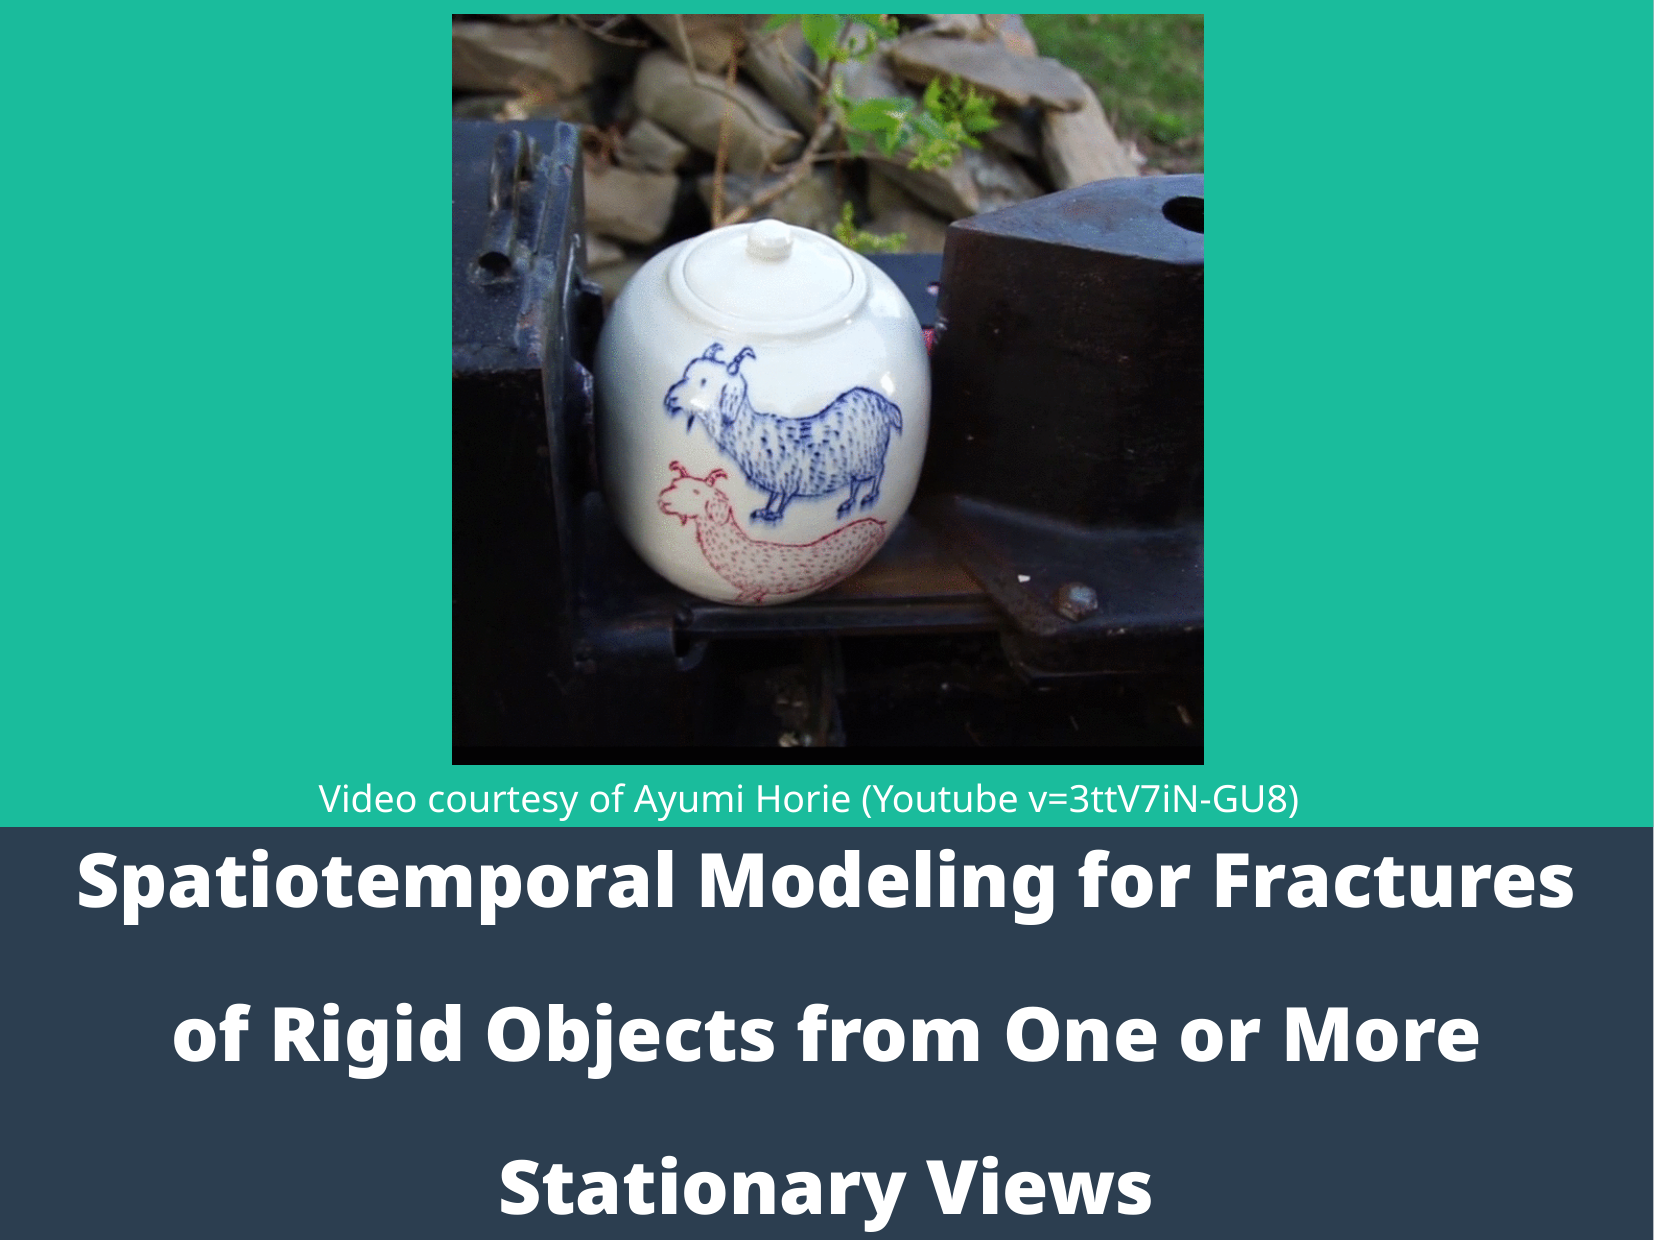

Video courtesy of Ayumi Horie (Youtube v=3ttV7iN-GU8)
# Spatiotemporal Modeling for Fractures of Rigid Objects from One or More Stationary Views